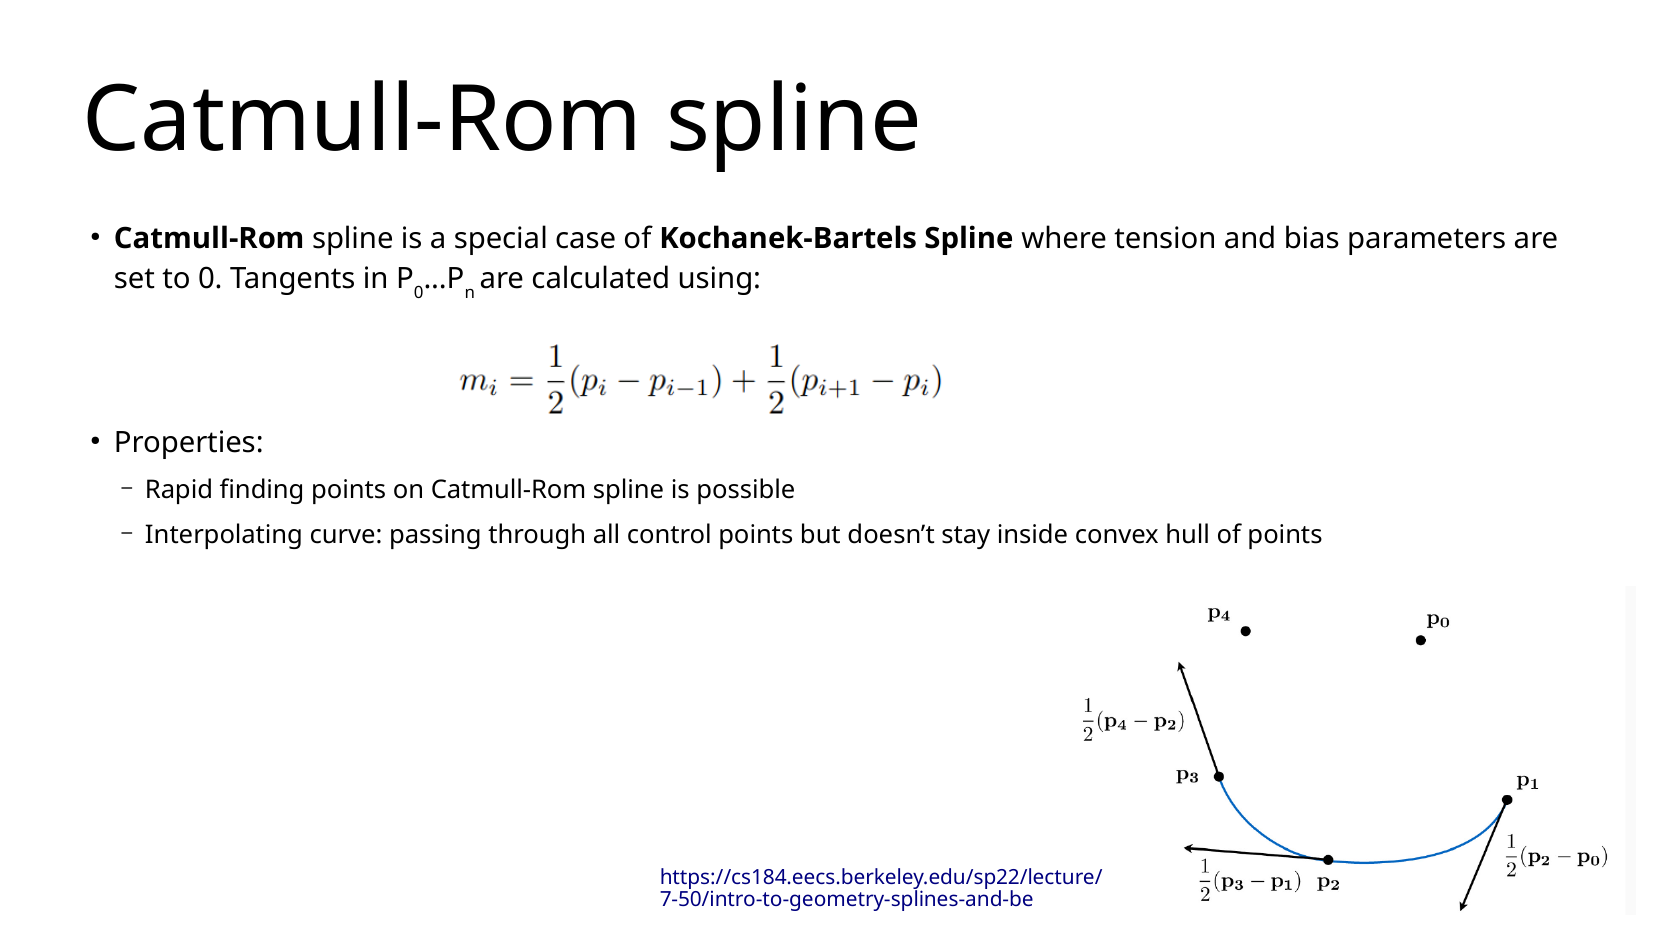

# Catmull-Rom spline
Catmull-Rom spline is a special case of Kochanek-Bartels Spline where tension and bias parameters are set to 0. Tangents in P0...Pn are calculated using:
Properties:
Rapid finding points on Catmull-Rom spline is possible
Interpolating curve: passing through all control points but doesn’t stay inside convex hull of points
https://cs184.eecs.berkeley.edu/sp22/lecture/7-50/intro-to-geometry-splines-and-be